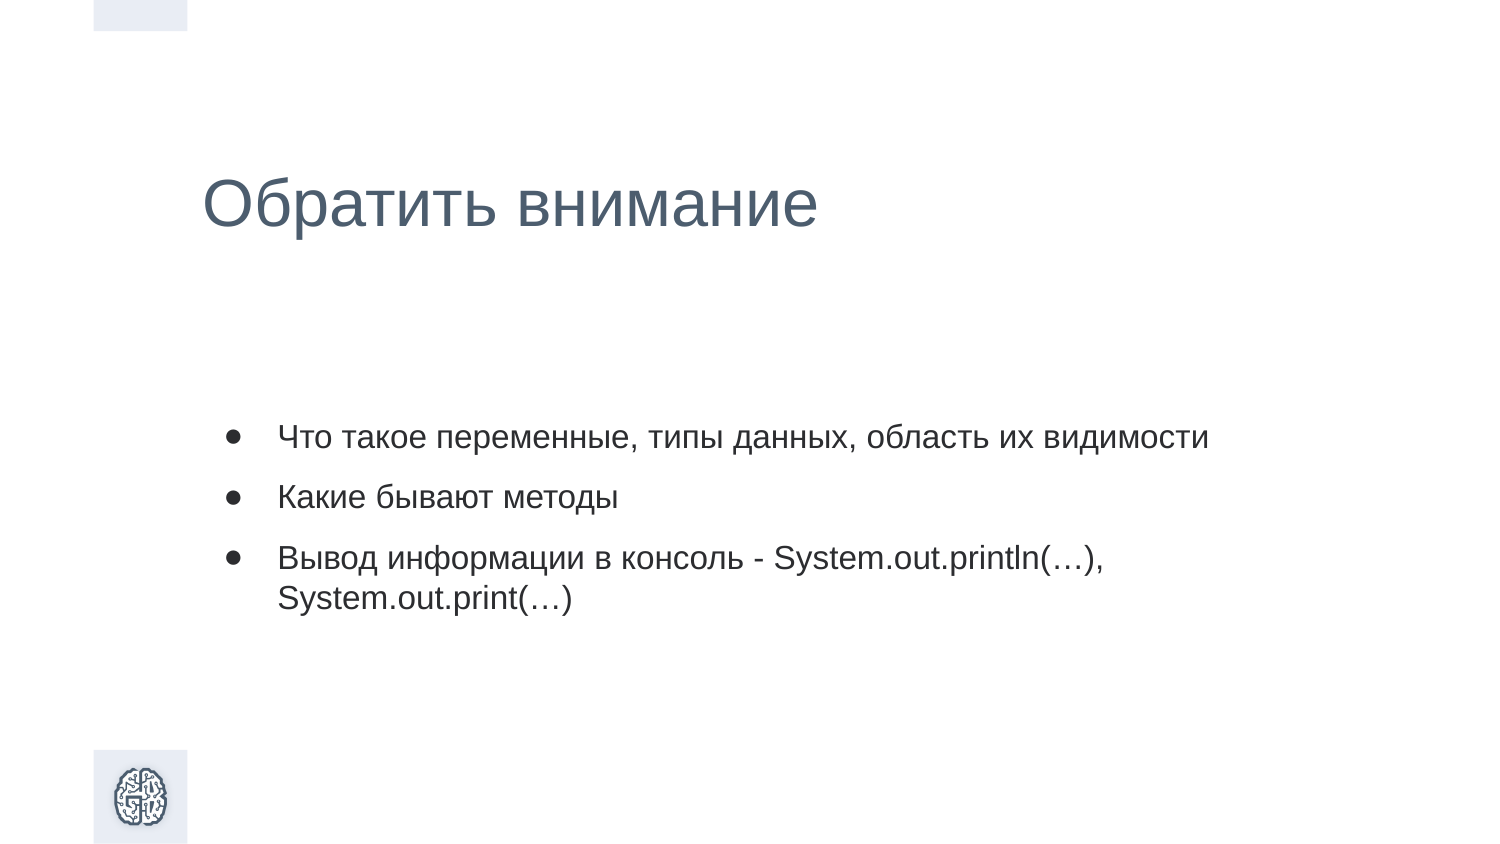

Обратить внимание
Что такое переменные, типы данных, область их видимости
Какие бывают методы
Вывод информации в консоль - System.out.println(…), System.out.print(…)